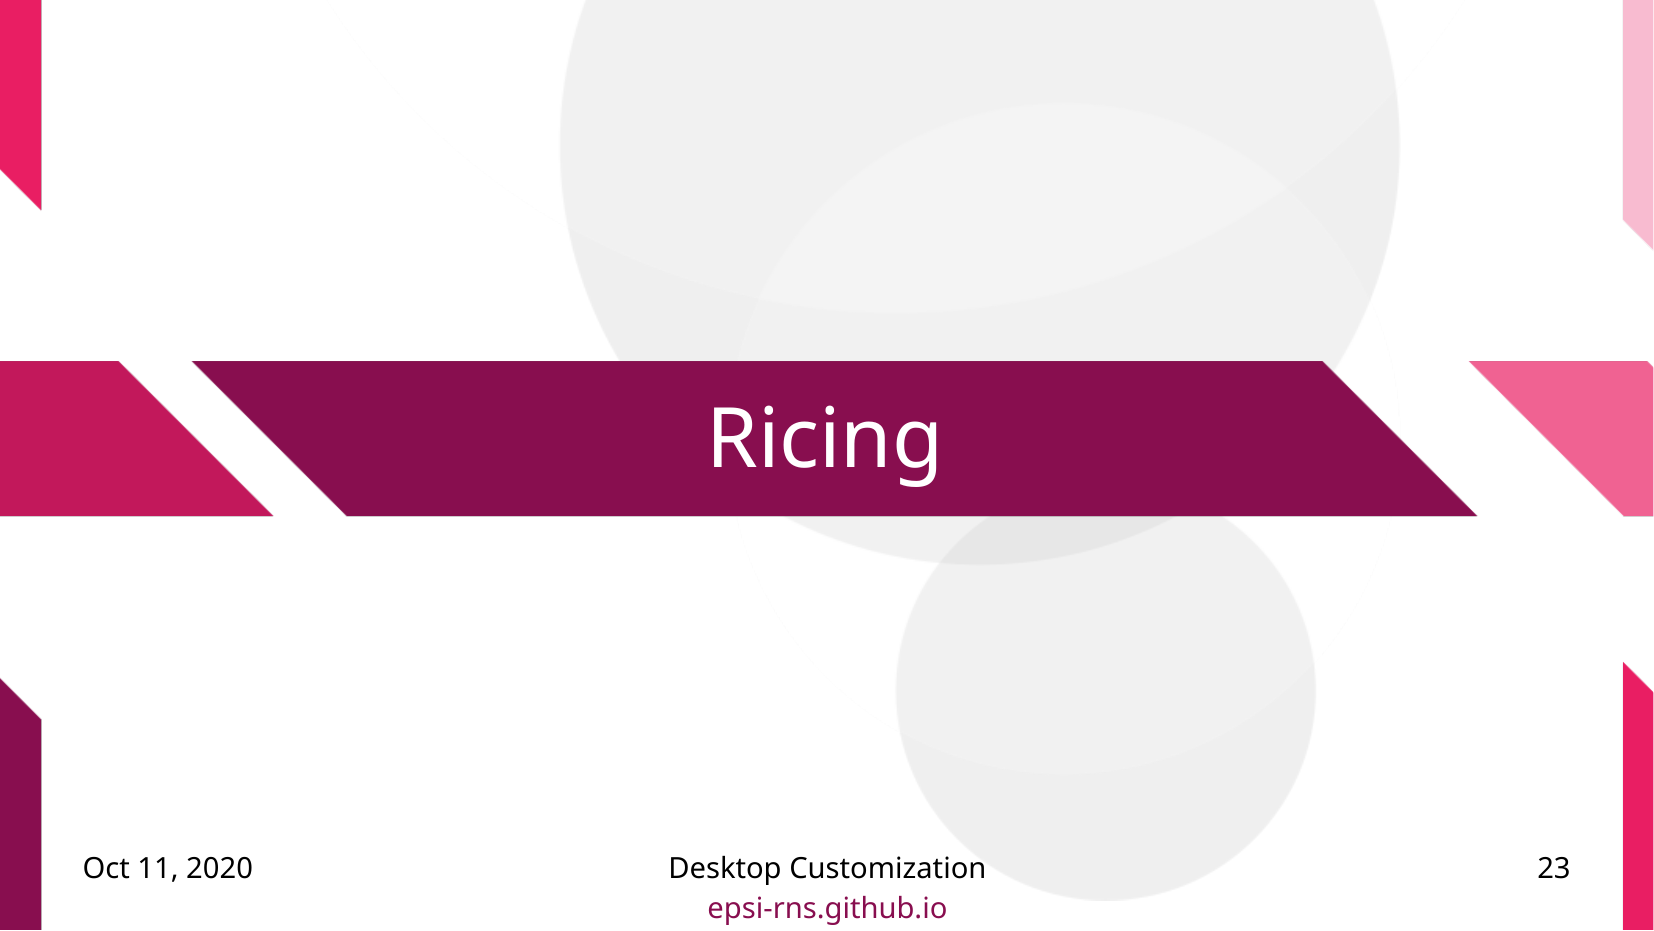

# Ricing
Oct 11, 2020
Desktop Customization
23